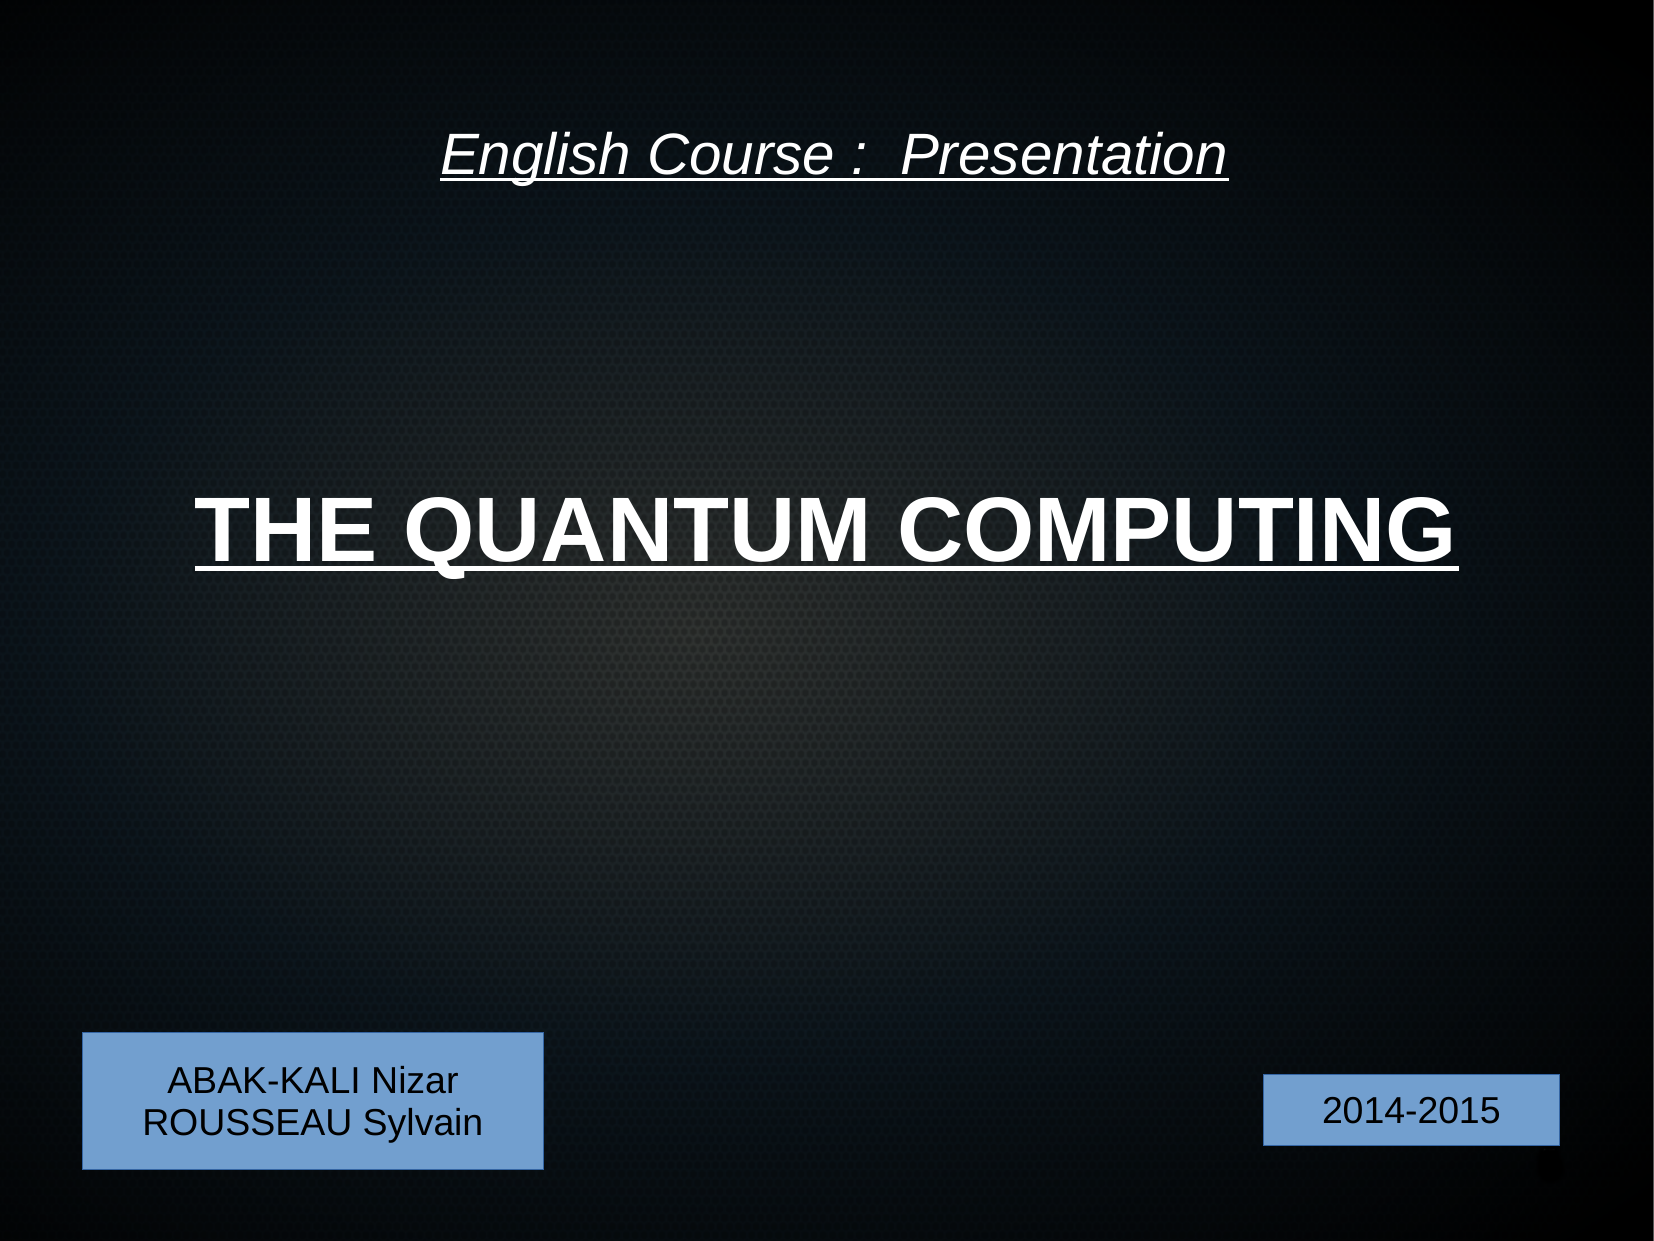

# THE QUANTUM COMPUTING
English Course : Presentation
ABAK-KALI Nizar
ROUSSEAU Sylvain
2014-2015